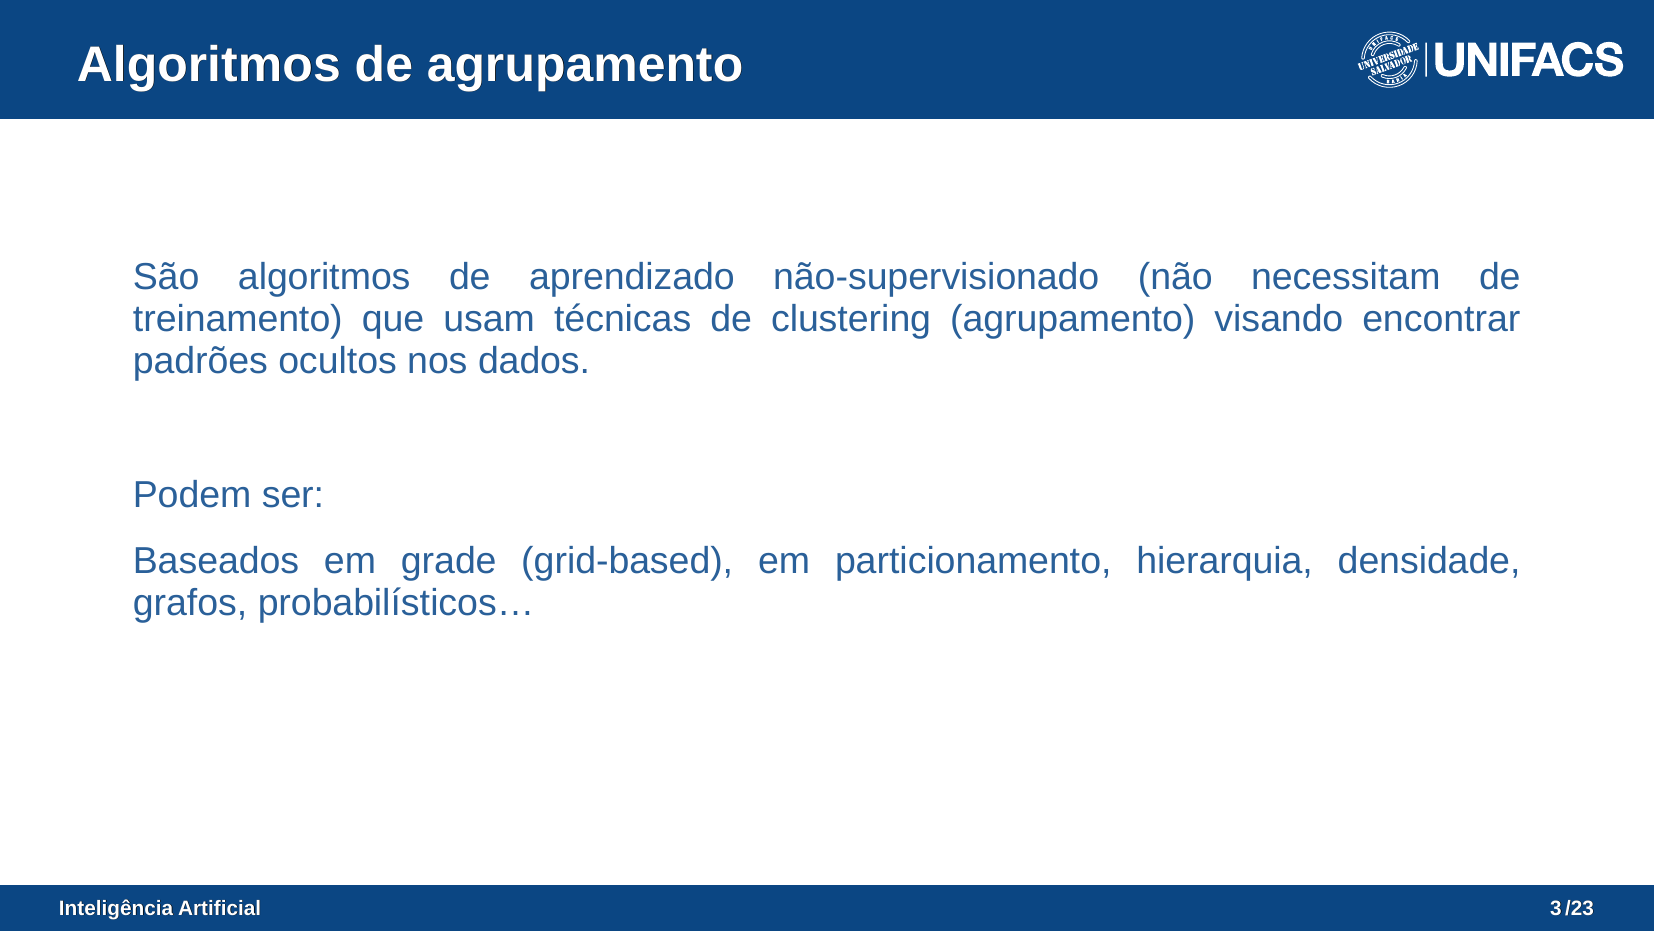

Algoritmos de agrupamento
São algoritmos de aprendizado não-supervisionado (não necessitam de treinamento) que usam técnicas de clustering (agrupamento) visando encontrar padrões ocultos nos dados.
Podem ser:
Baseados em grade (grid-based), em particionamento, hierarquia, densidade, grafos, probabilísticos…